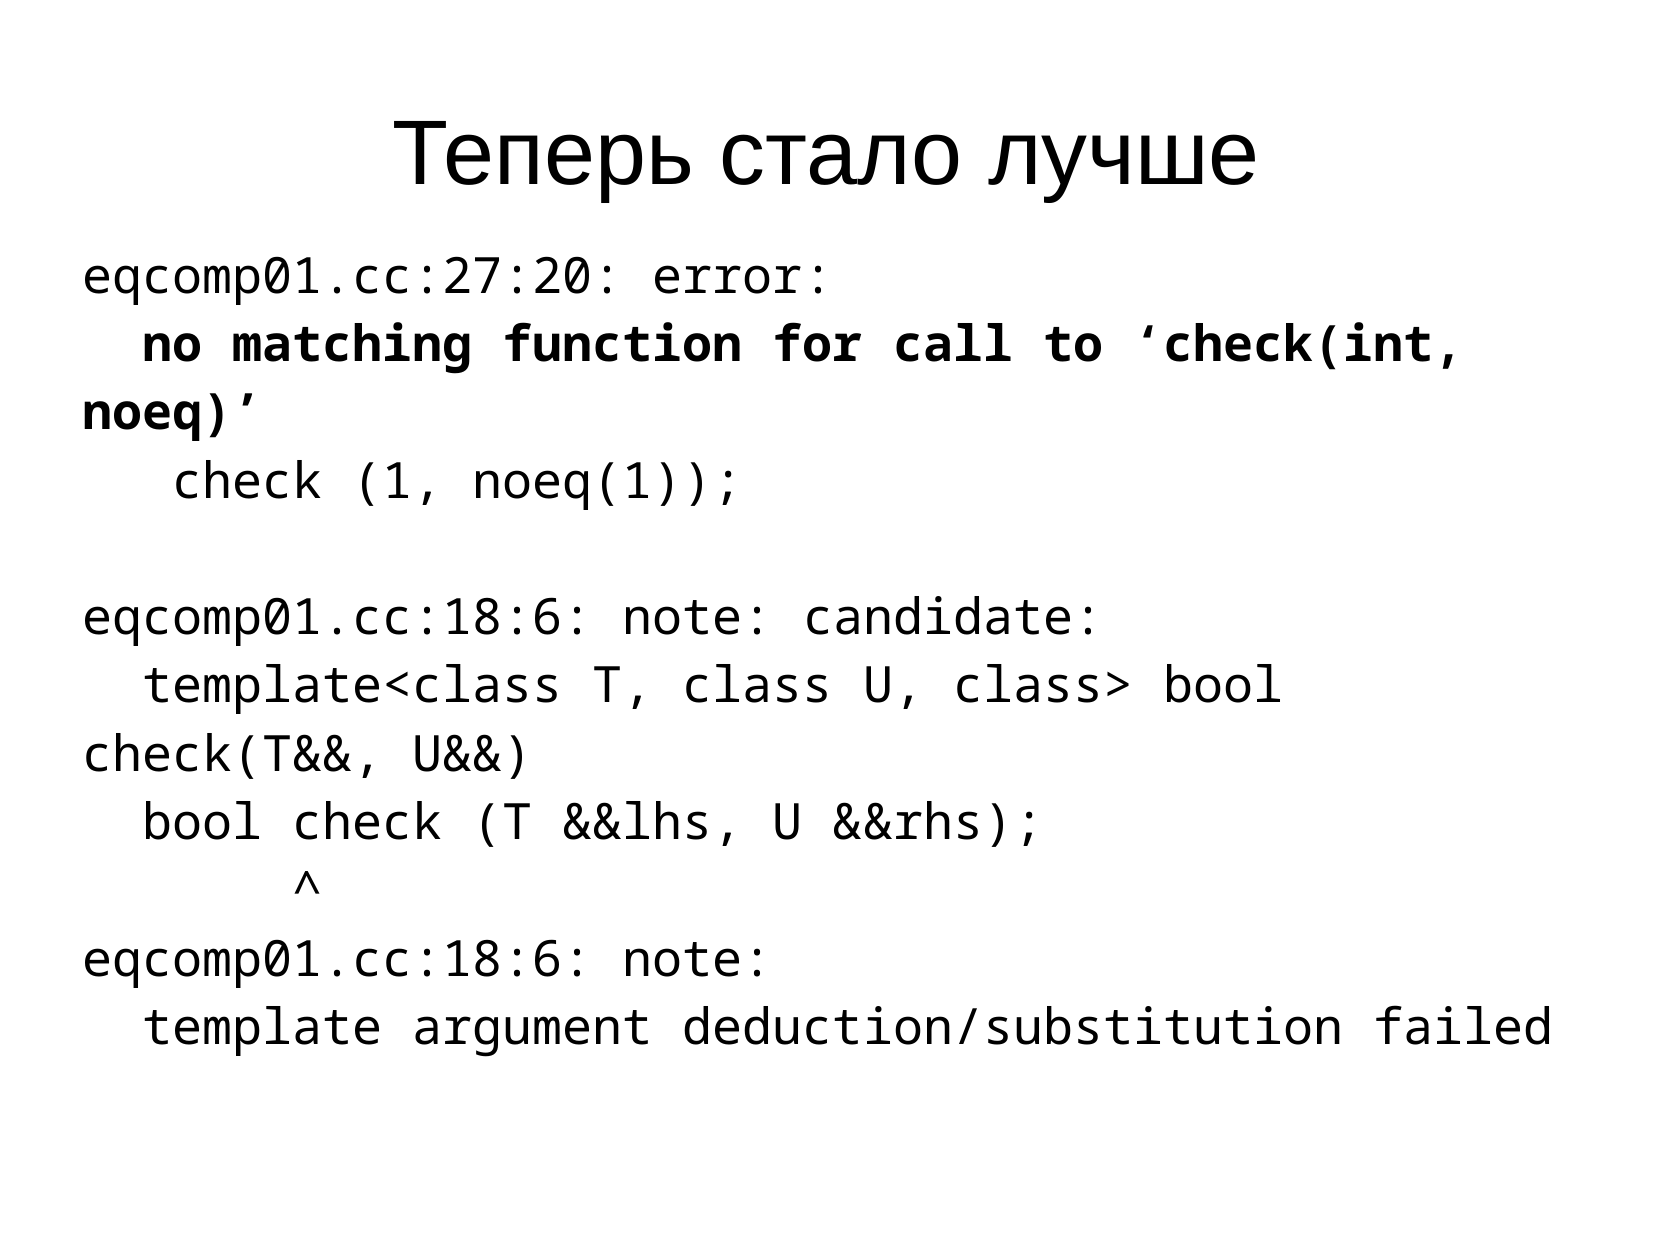

# Теперь стало лучше
eqcomp01.cc:27:20: error:
 no matching function for call to ‘check(int, noeq)’
 check (1, noeq(1));
eqcomp01.cc:18:6: note: candidate:
 template<class T, class U, class> bool check(T&&, U&&)
 bool check (T &&lhs, U &&rhs);
 ^
eqcomp01.cc:18:6: note:
 template argument deduction/substitution failed